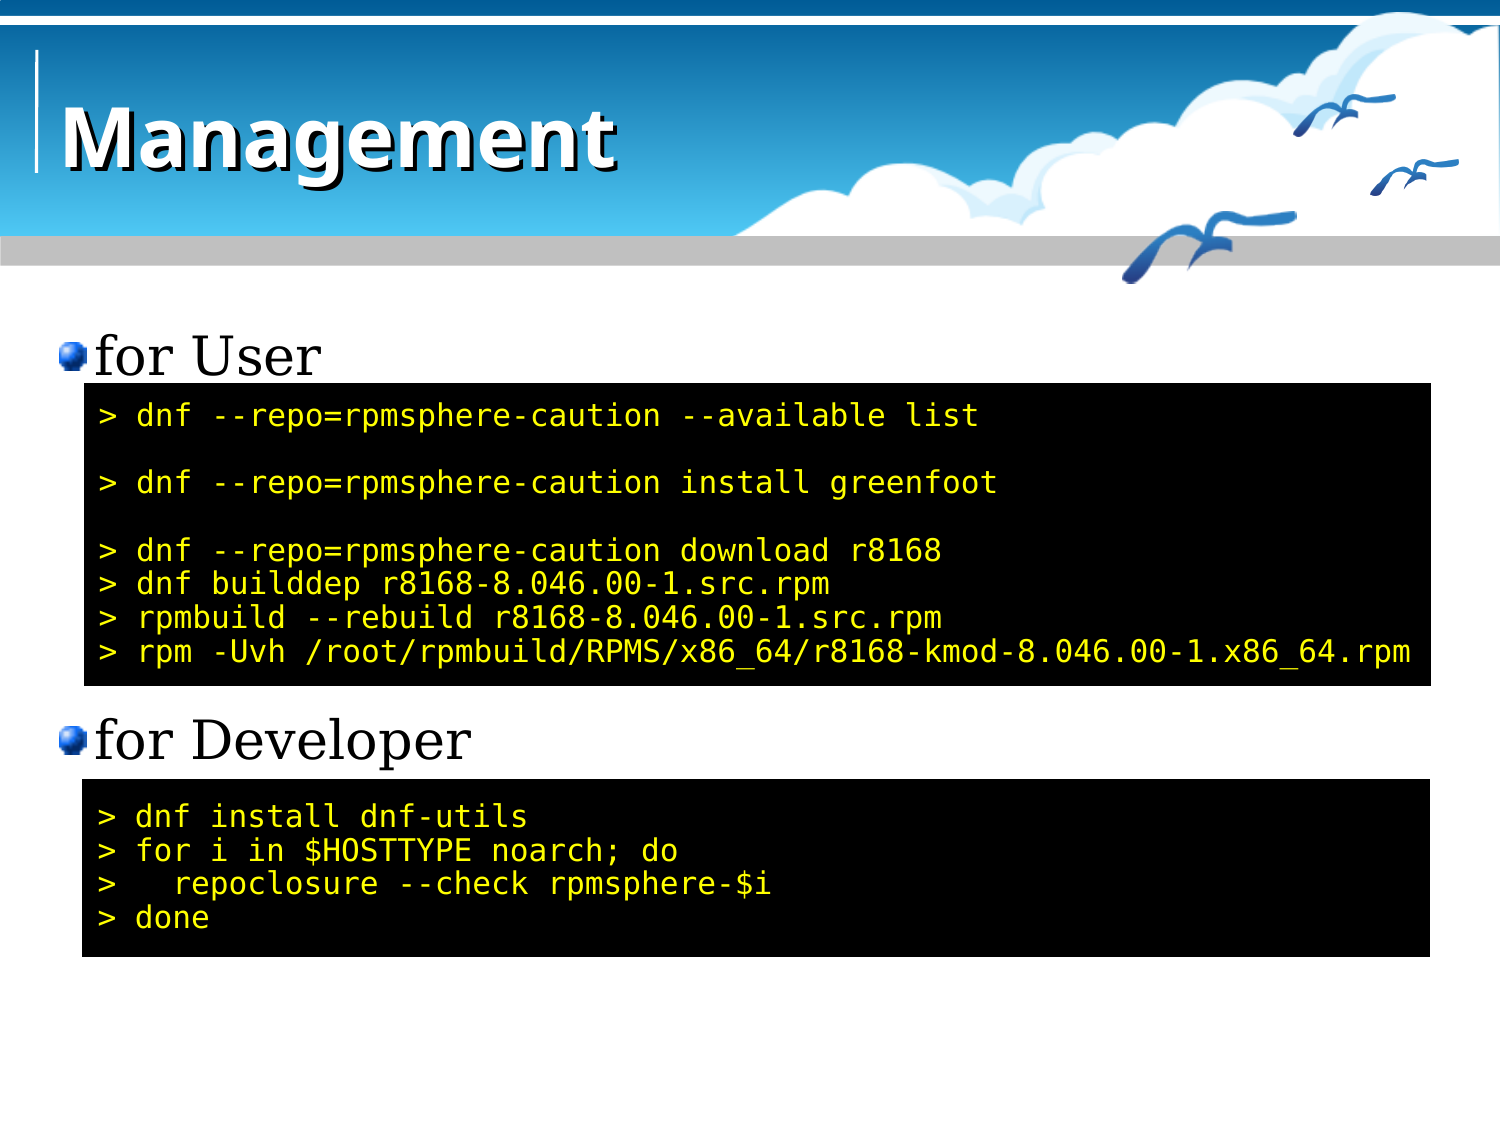

# Management
for User
for Developer
> dnf --repo=rpmsphere-caution --available list
> dnf --repo=rpmsphere-caution install greenfoot
> dnf --repo=rpmsphere-caution download r8168
> dnf builddep r8168-8.046.00-1.src.rpm
> rpmbuild --rebuild r8168-8.046.00-1.src.rpm
> rpm -Uvh /root/rpmbuild/RPMS/x86_64/r8168-kmod-8.046.00-1.x86_64.rpm
> dnf install dnf-utils
> for i in $HOSTTYPE noarch; do
> repoclosure --check rpmsphere-$i
> done